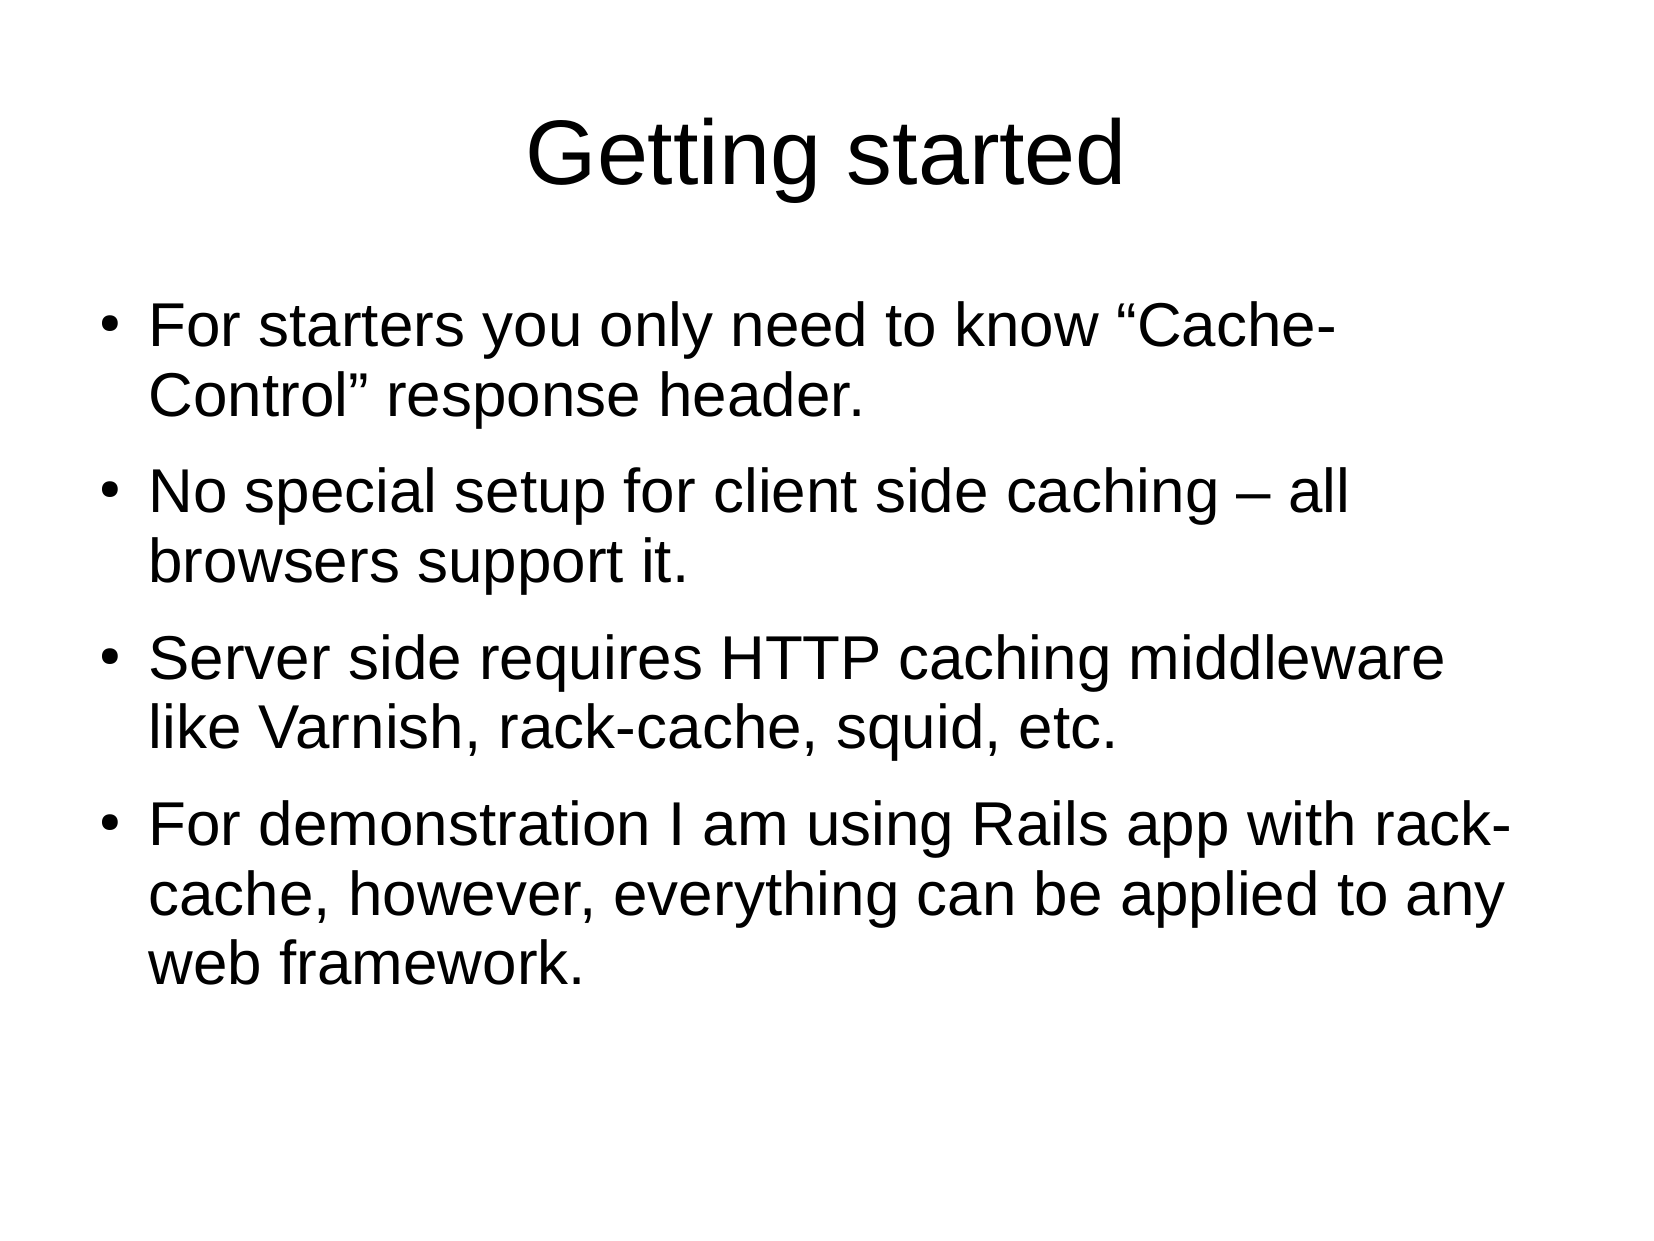

# Getting started
For starters you only need to know “Cache-Control” response header.
No special setup for client side caching – all browsers support it.
Server side requires HTTP caching middleware like Varnish, rack-cache, squid, etc.
For demonstration I am using Rails app with rack-cache, however, everything can be applied to any web framework.